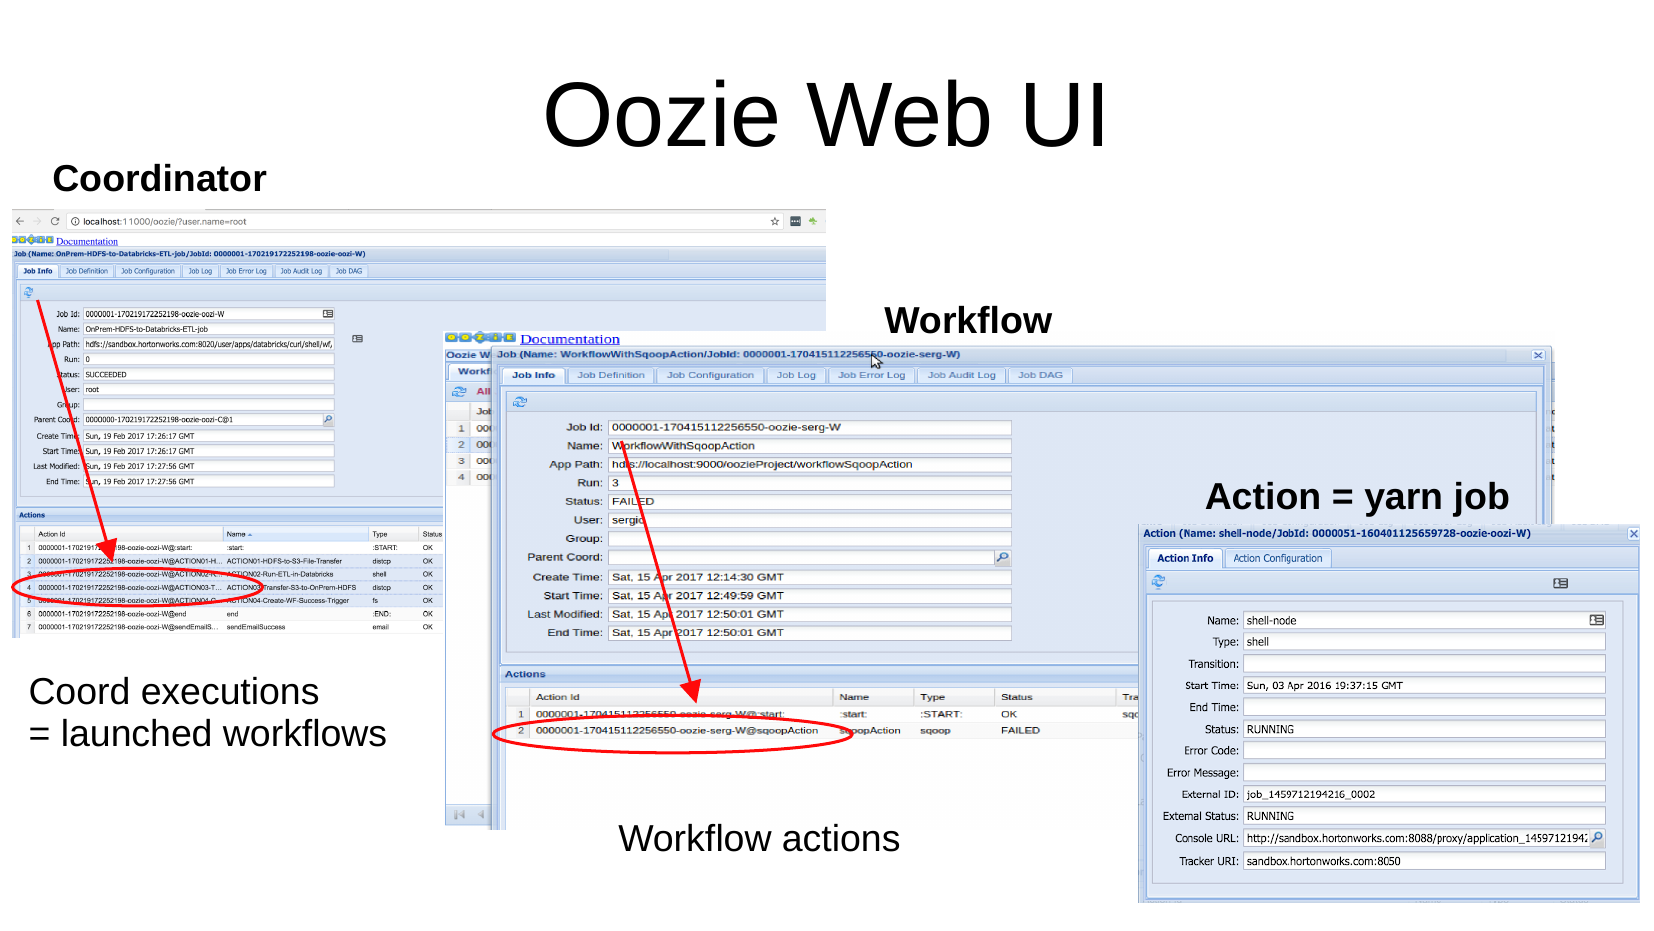

# Oozie Web UI
Coordinator
Workflow
Action = yarn job
Coord executions
= launched workflows
Workflow actions